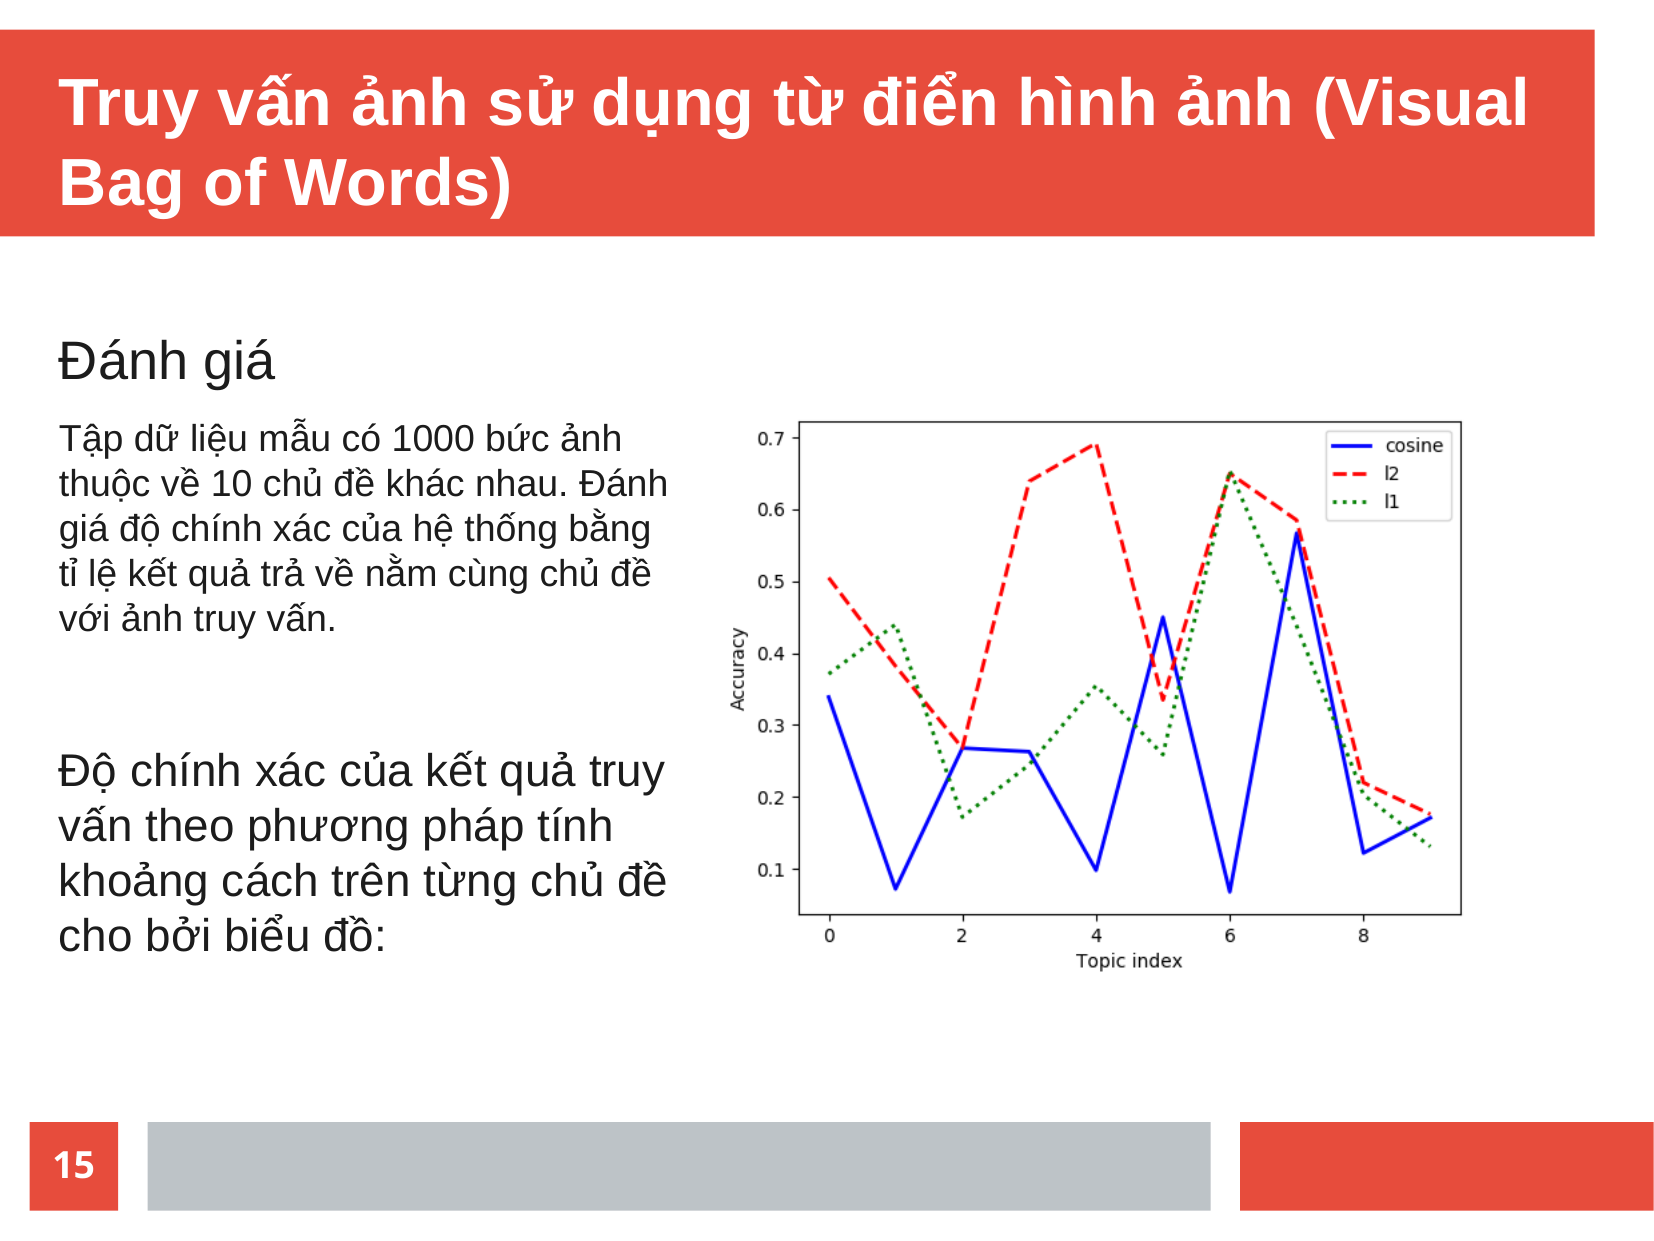

# Truy vấn ảnh sử dụng từ điển hình ảnh (Visual Bag of Words)
Đánh giá
Tập dữ liệu mẫu có 1000 bức ảnh thuộc về 10 chủ đề khác nhau. Đánh giá độ chính xác của hệ thống bằng tỉ lệ kết quả trả về nằm cùng chủ đề với ảnh truy vấn.
Độ chính xác của kết quả truy vấn theo phương pháp tính khoảng cách trên từng chủ đề cho bởi biểu đồ: